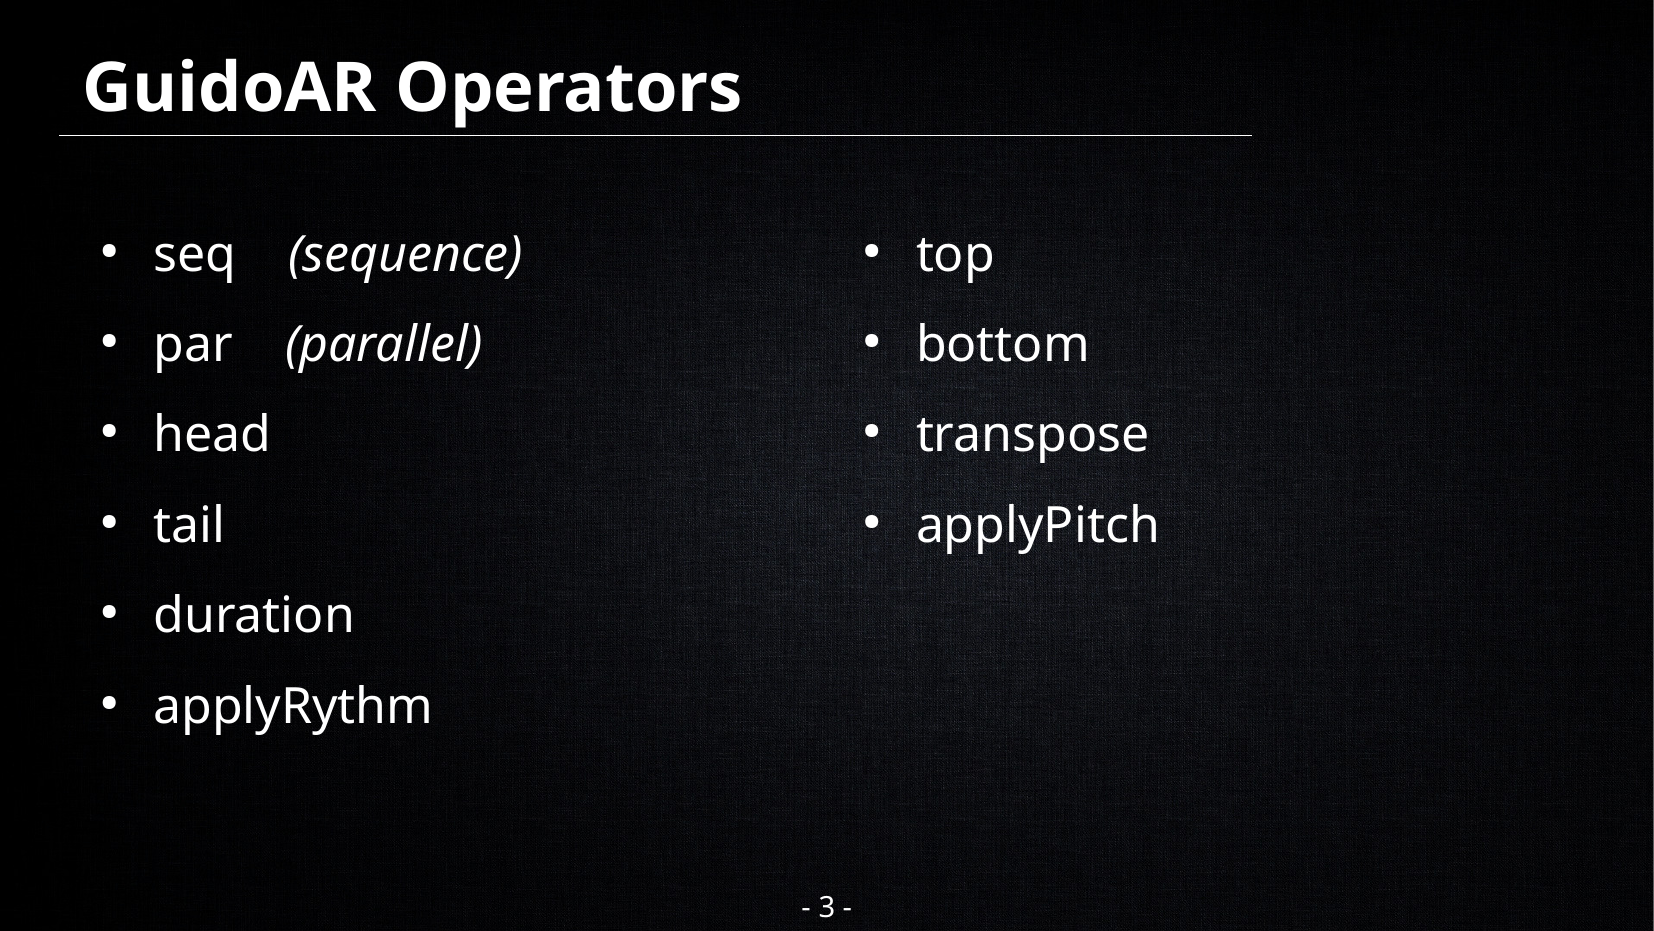

# GuidoAR Operators
seq (sequence)
par (parallel)
head
tail
duration
applyRythm
top
bottom
transpose
applyPitch
3